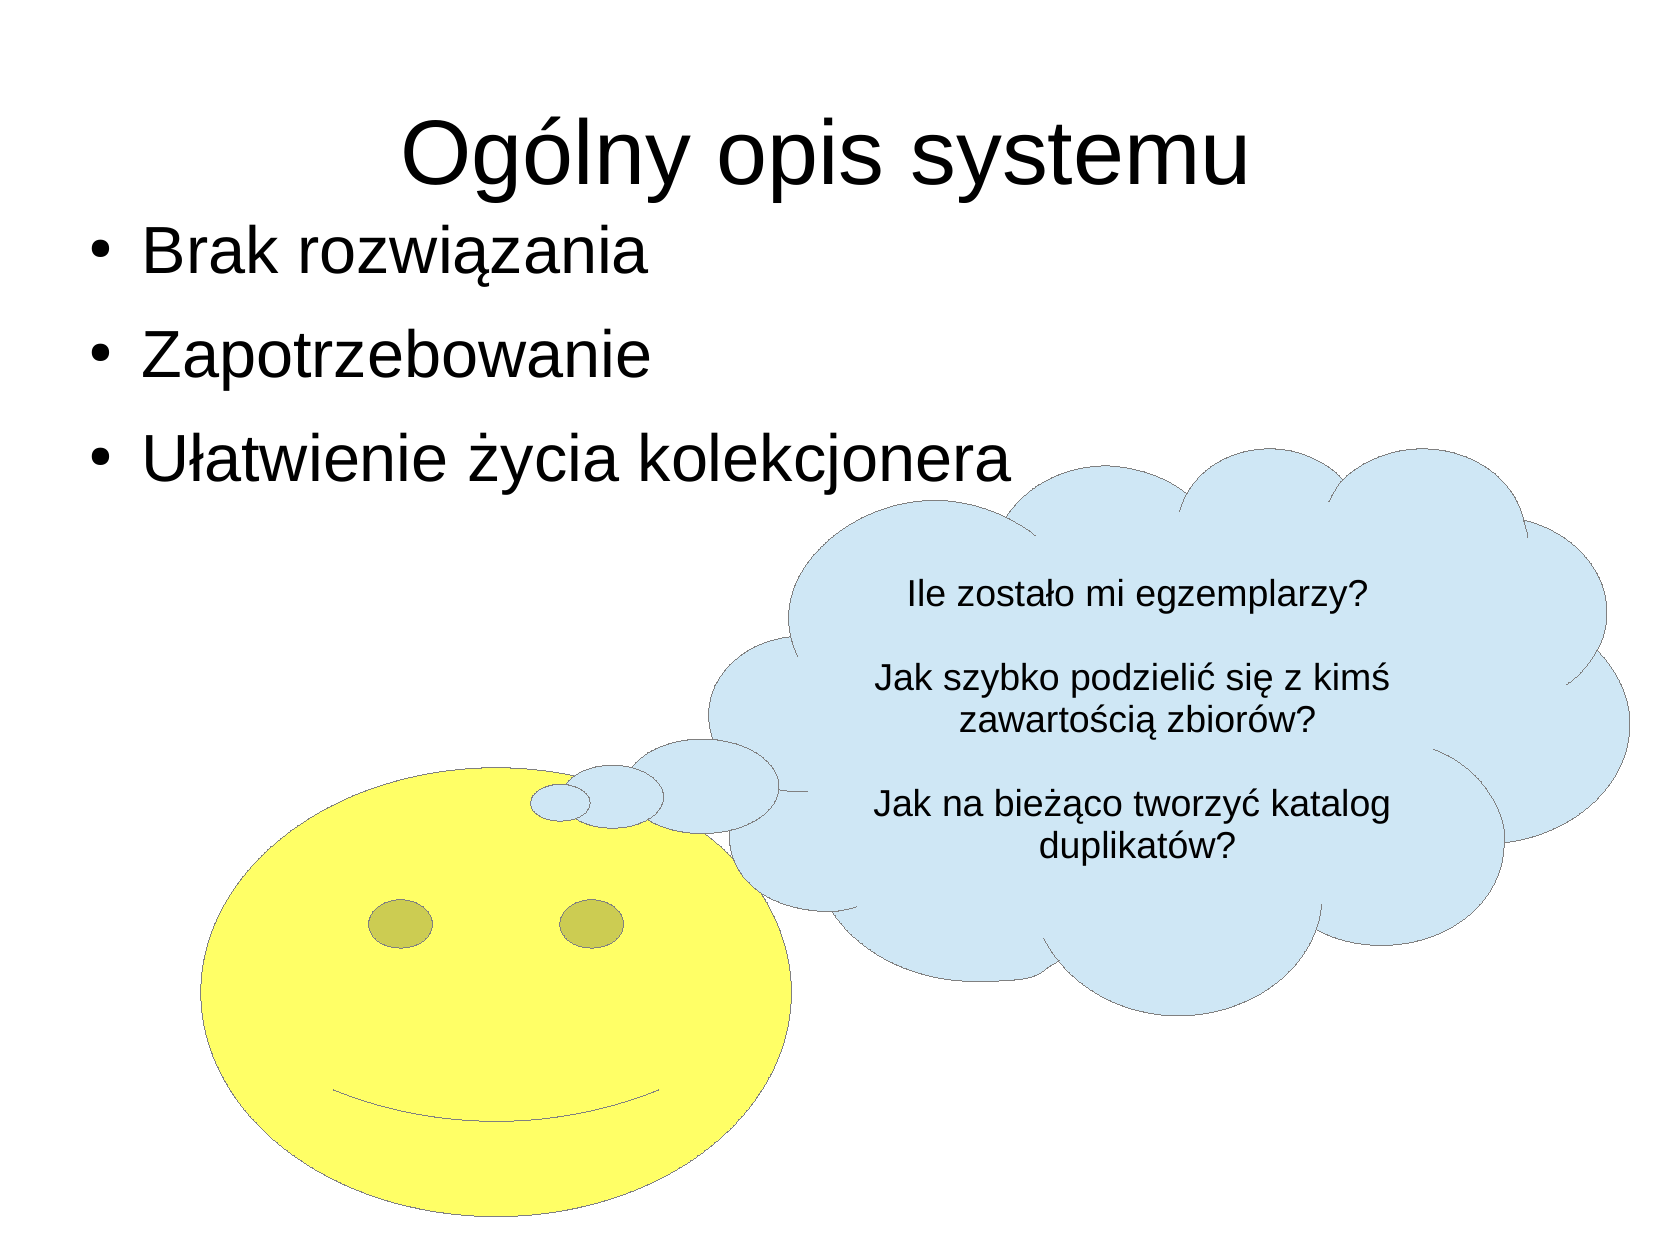

# Ogólny opis systemu
Brak rozwiązania
Zapotrzebowanie
Ułatwienie życia kolekcjonera
Ile zostało mi egzemplarzy?
Jak szybko podzielić się z kimś
zawartością zbiorów?
Jak na bieżąco tworzyć katalog
duplikatów?